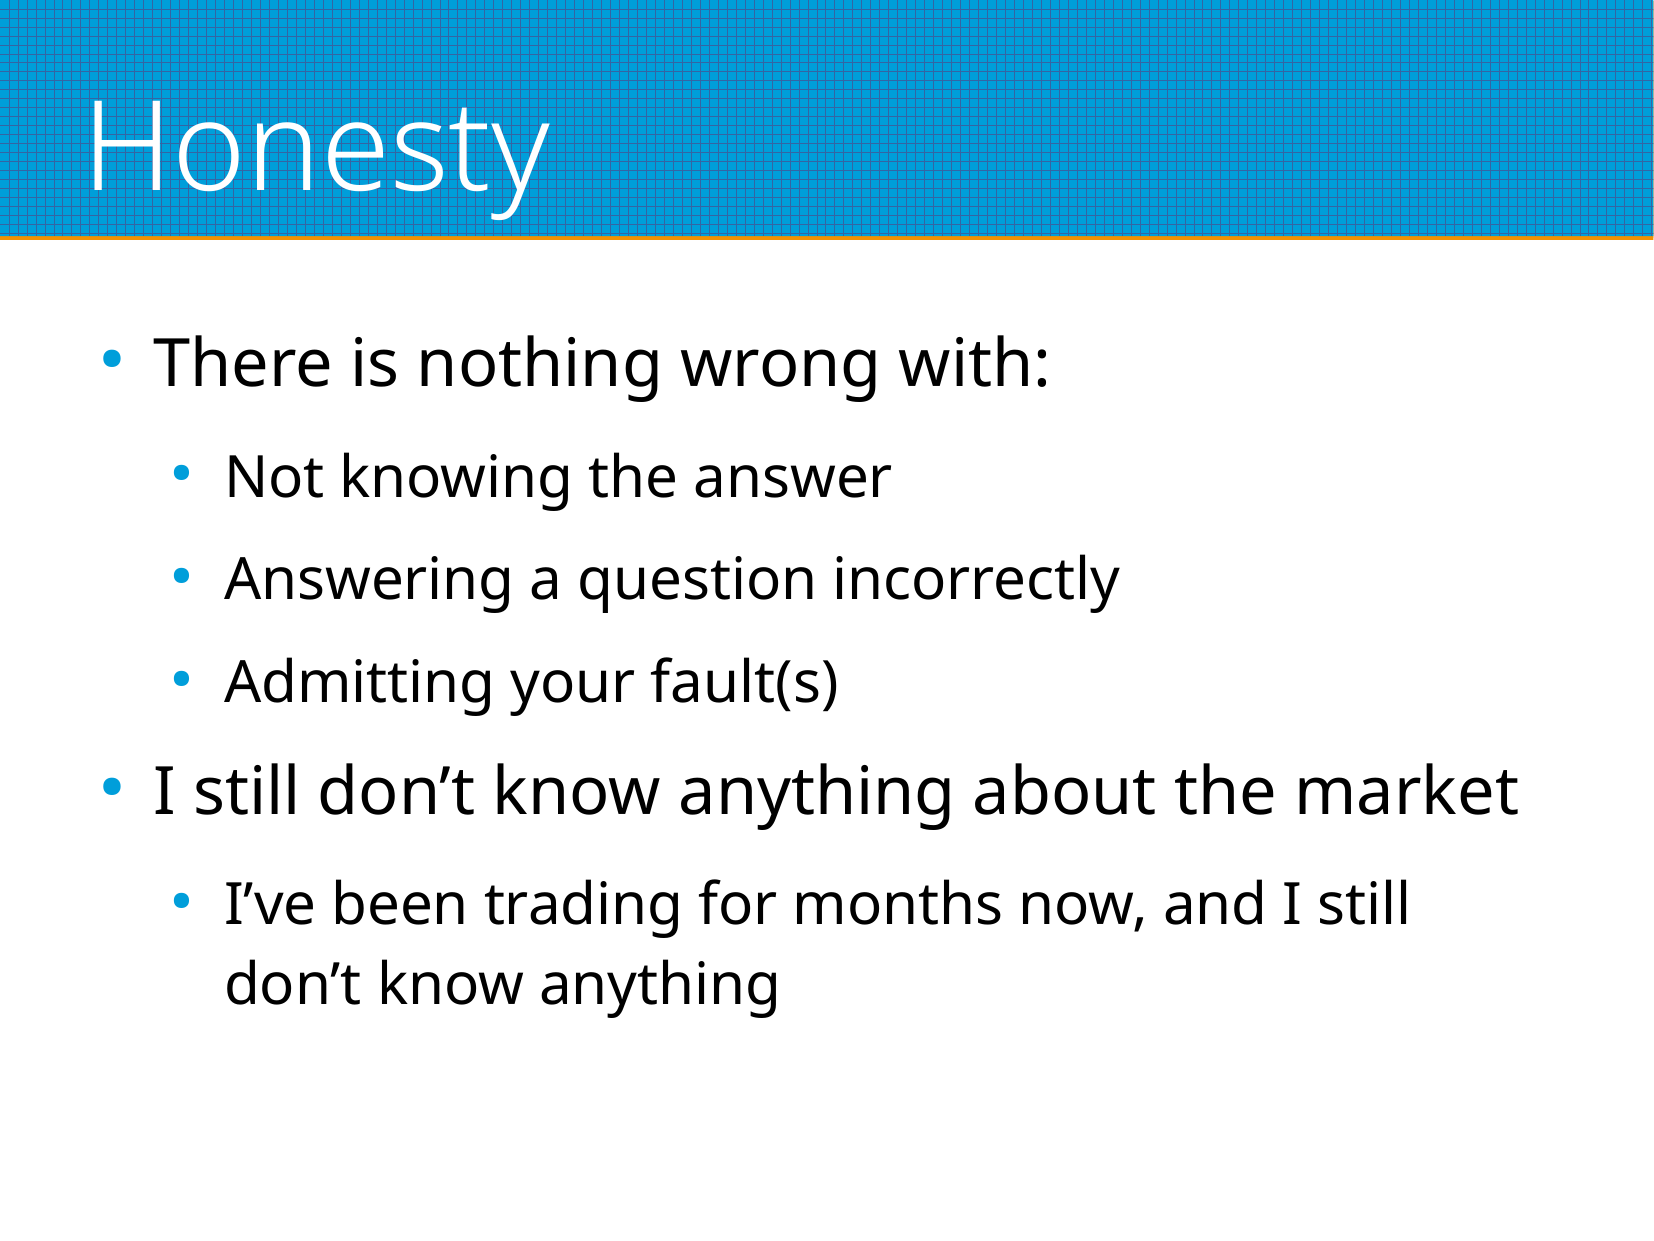

# Honesty
There is nothing wrong with:
Not knowing the answer
Answering a question incorrectly
Admitting your fault(s)
I still don’t know anything about the market
I’ve been trading for months now, and I still don’t know anything